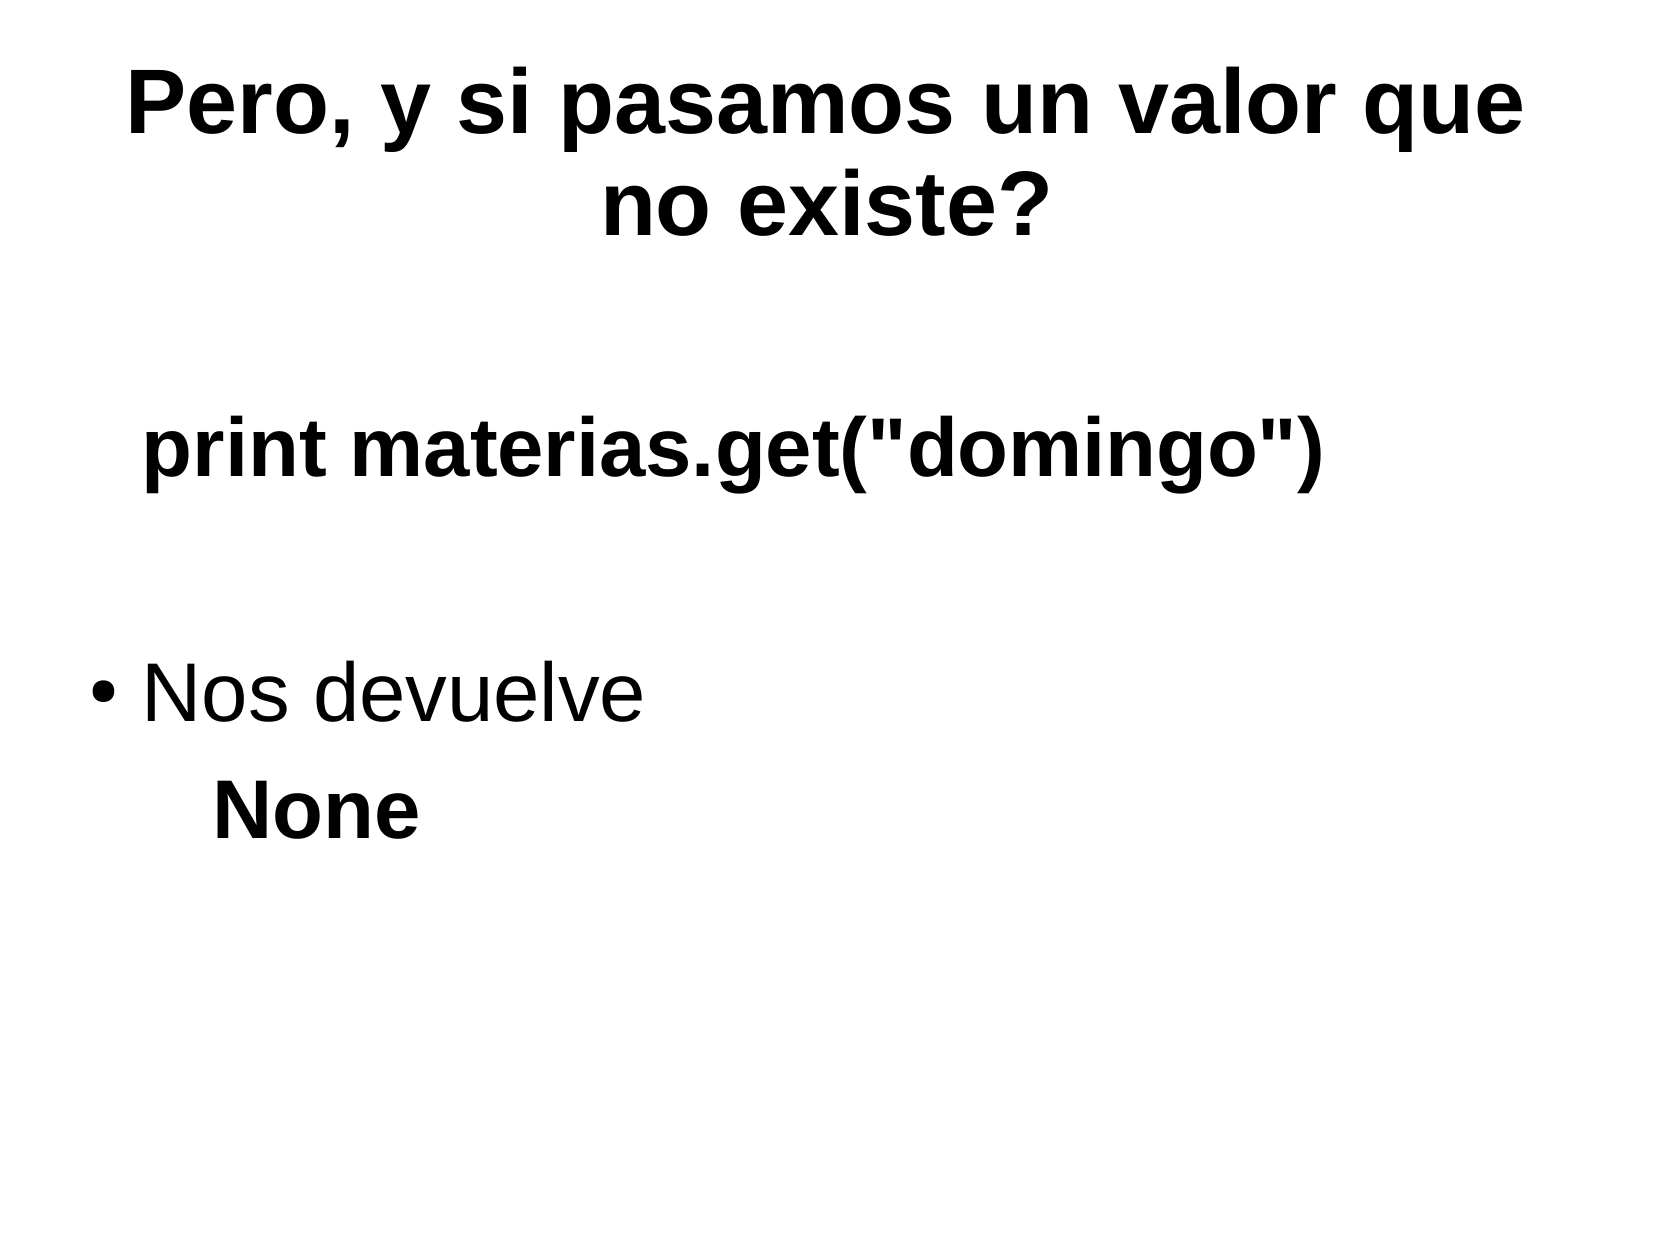

# Pero, y si pasamos un valor que no existe?
print materias.get("domingo")
Nos devuelve
None